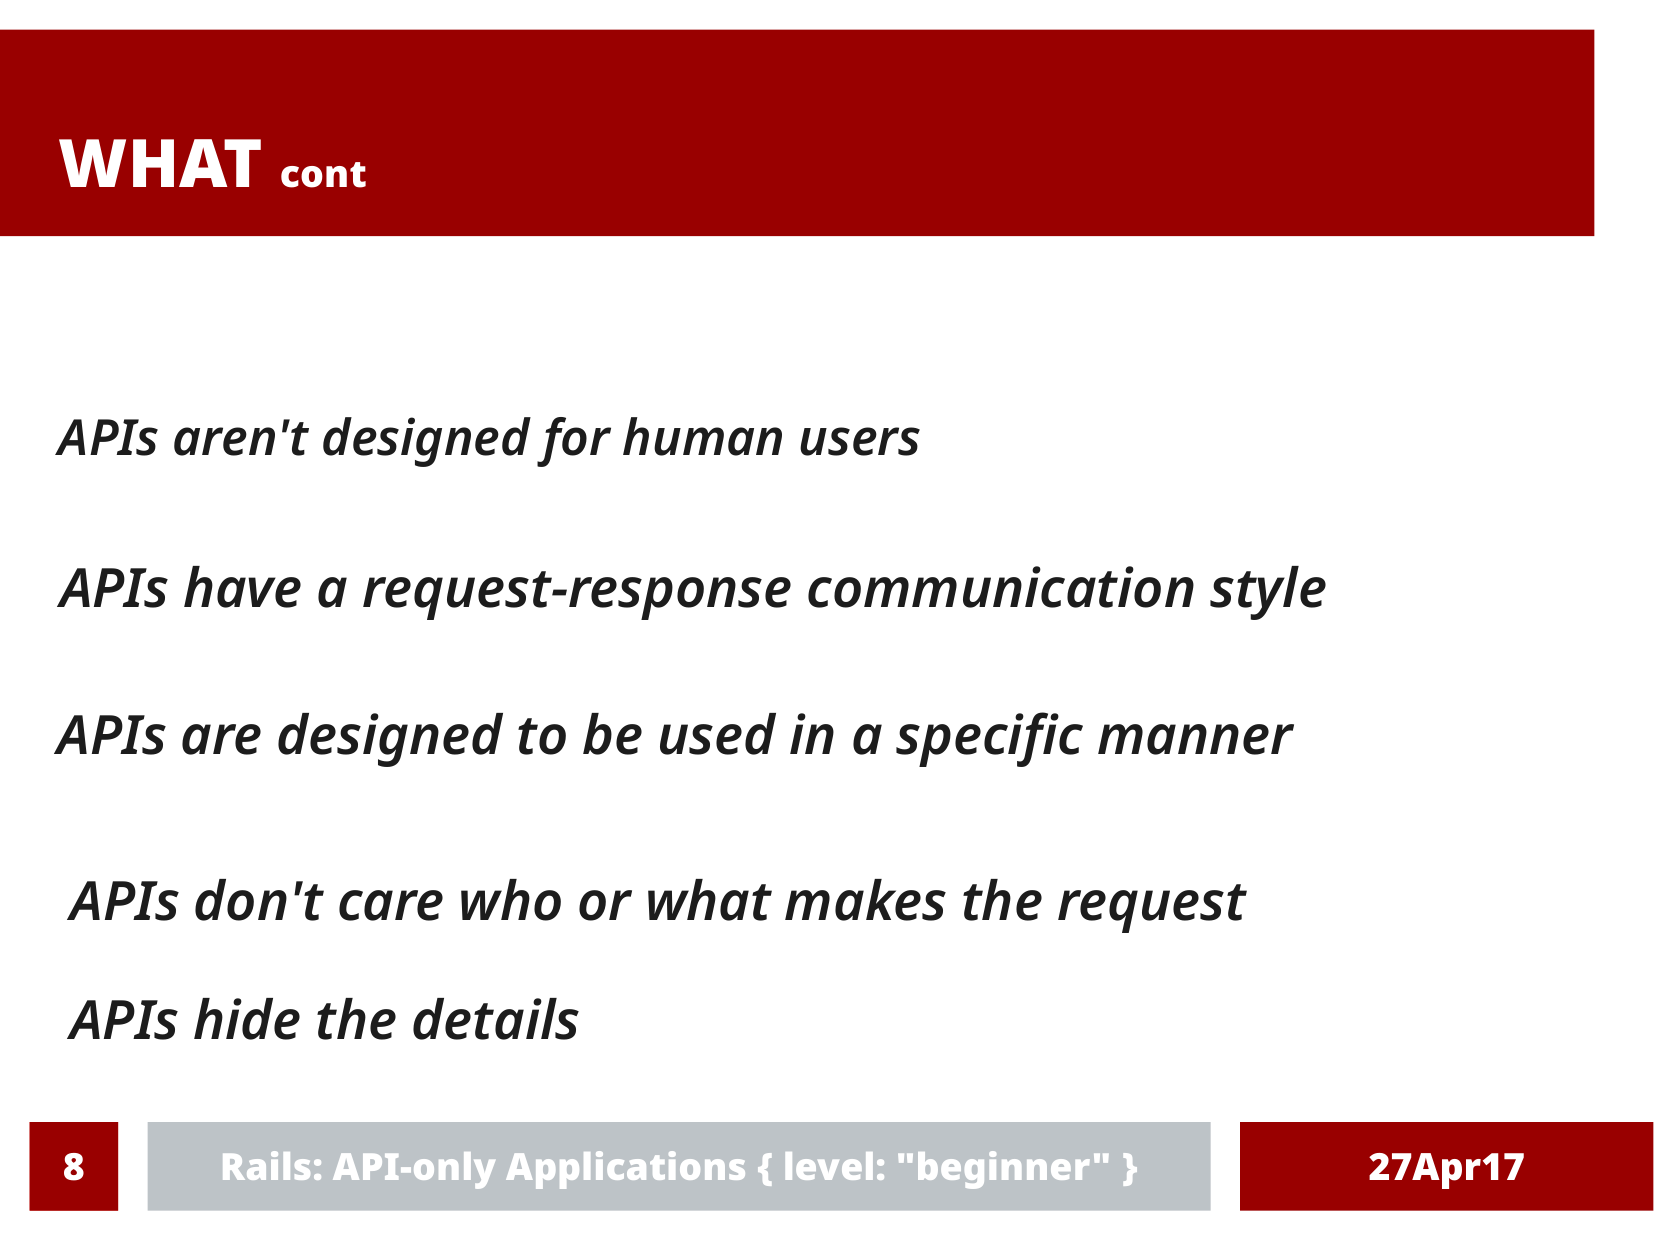

# WHAT cont
APIs aren't designed for human users
APIs have a request-response communication style
APIs are designed to be used in a specific manner
APIs don't care who or what makes the request
APIs hide the details
8